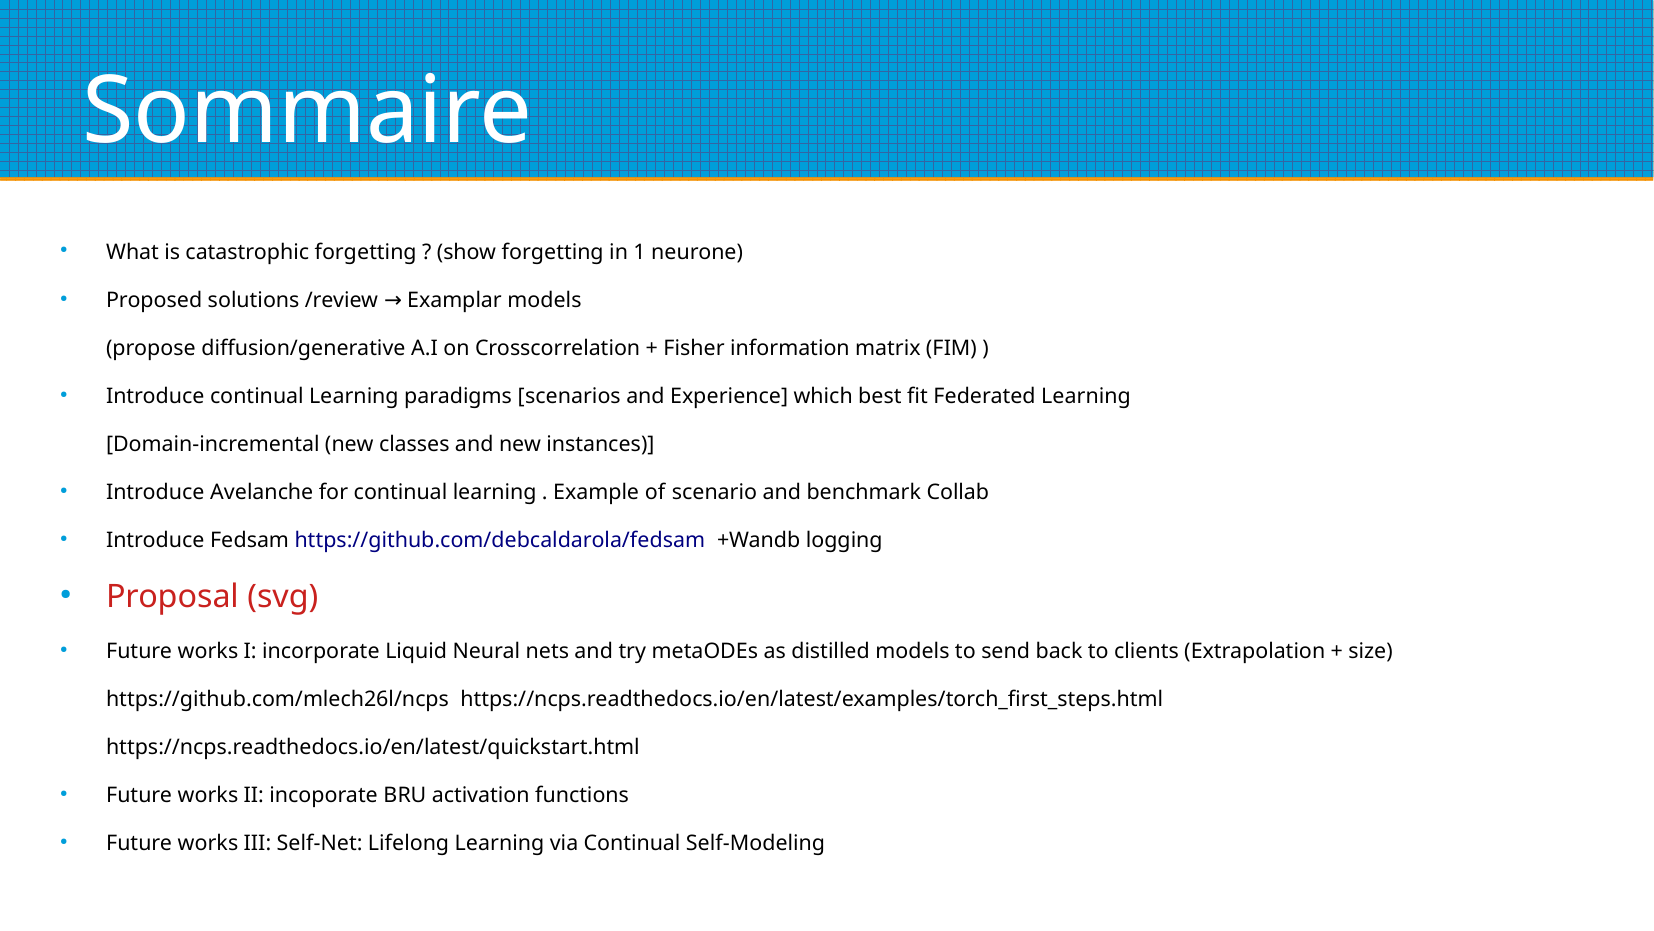

# Sommaire
What is catastrophic forgetting ? (show forgetting in 1 neurone)
Proposed solutions /review → Examplar models
(propose diffusion/generative A.I on Crosscorrelation + Fisher information matrix (FIM) )
Introduce continual Learning paradigms [scenarios and Experience] which best fit Federated Learning
[Domain-incremental (new classes and new instances)]
Introduce Avelanche for continual learning . Example of scenario and benchmark Collab
Introduce Fedsam https://github.com/debcaldarola/fedsam +Wandb logging
Proposal (svg)
Future works I: incorporate Liquid Neural nets and try metaODEs as distilled models to send back to clients (Extrapolation + size)
https://github.com/mlech26l/ncps https://ncps.readthedocs.io/en/latest/examples/torch_first_steps.html
https://ncps.readthedocs.io/en/latest/quickstart.html
Future works II: incoporate BRU activation functions
Future works III: Self-Net: Lifelong Learning via Continual Self-Modeling